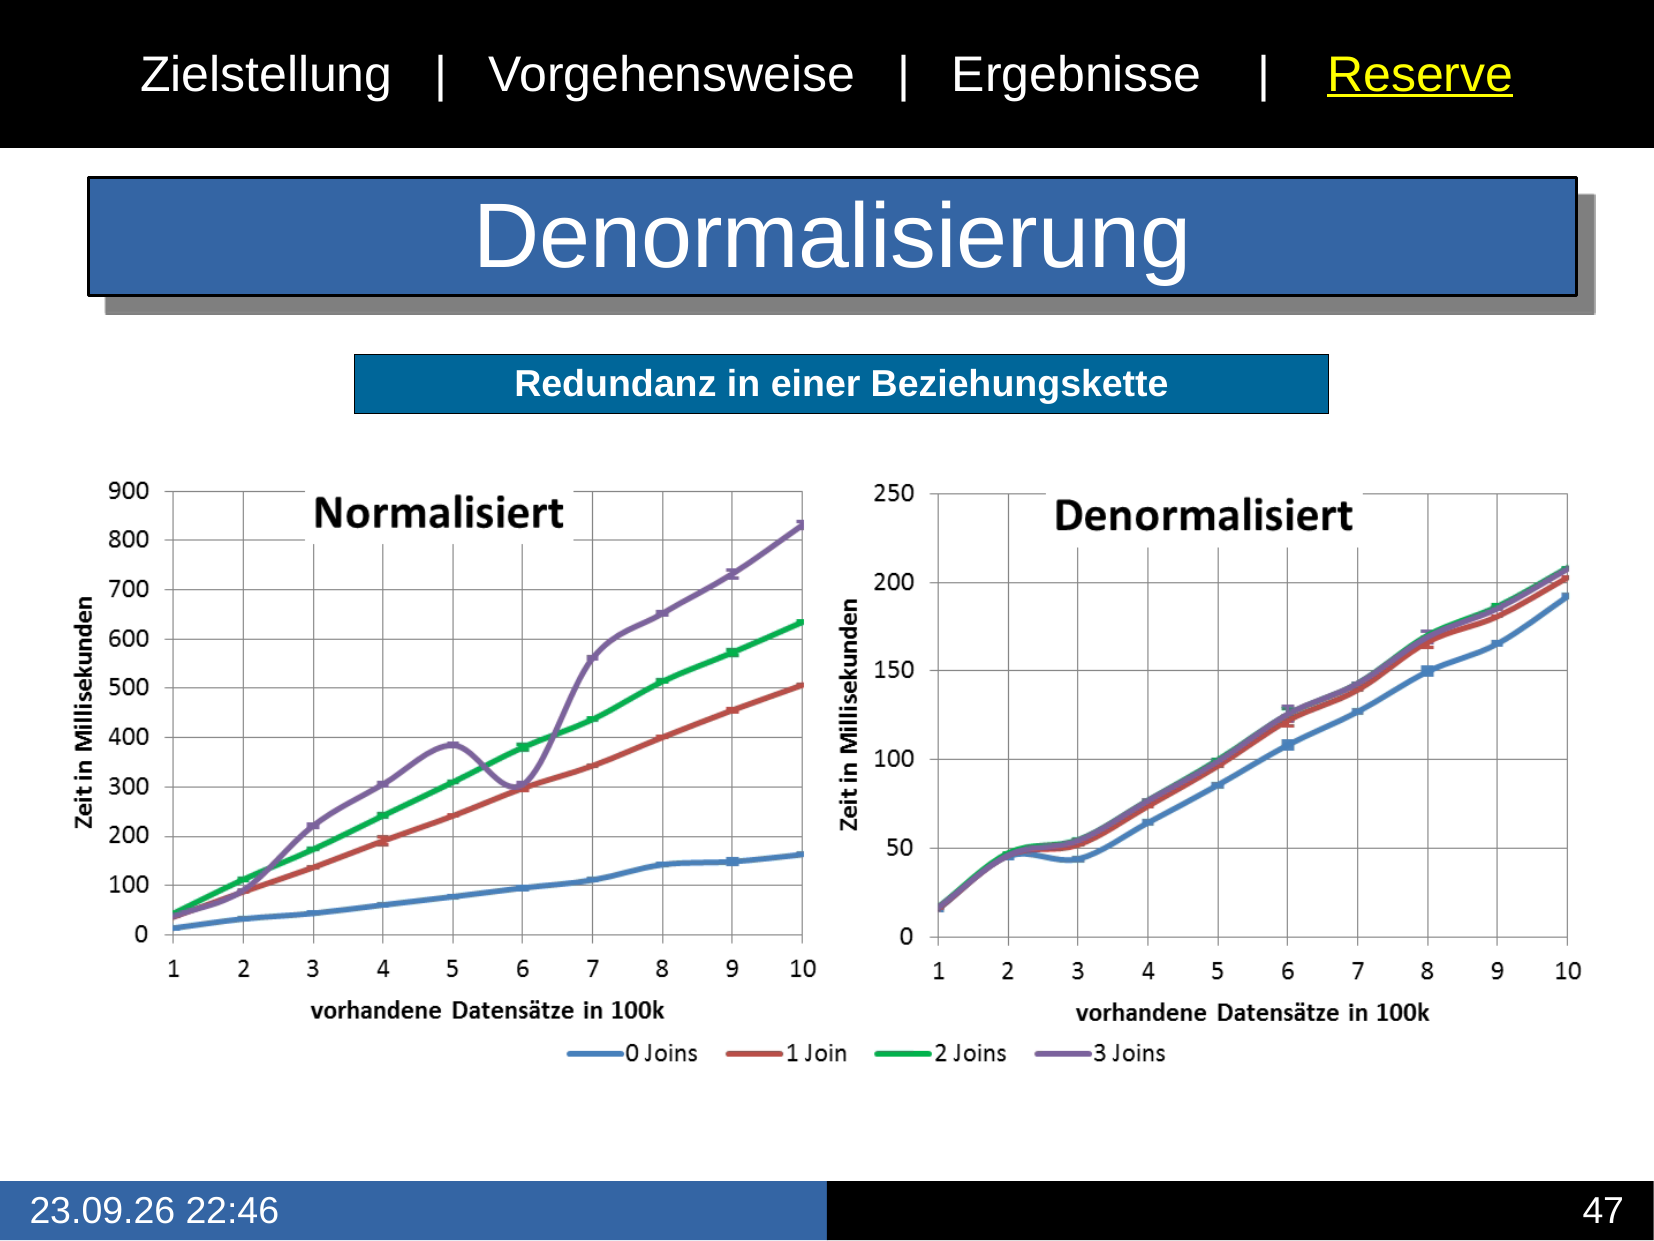

Zielstellung | Vorgehensweise | Ergebnisse | Reserve
# Denormalisierung
Redundanz in einer Beziehungskette
47